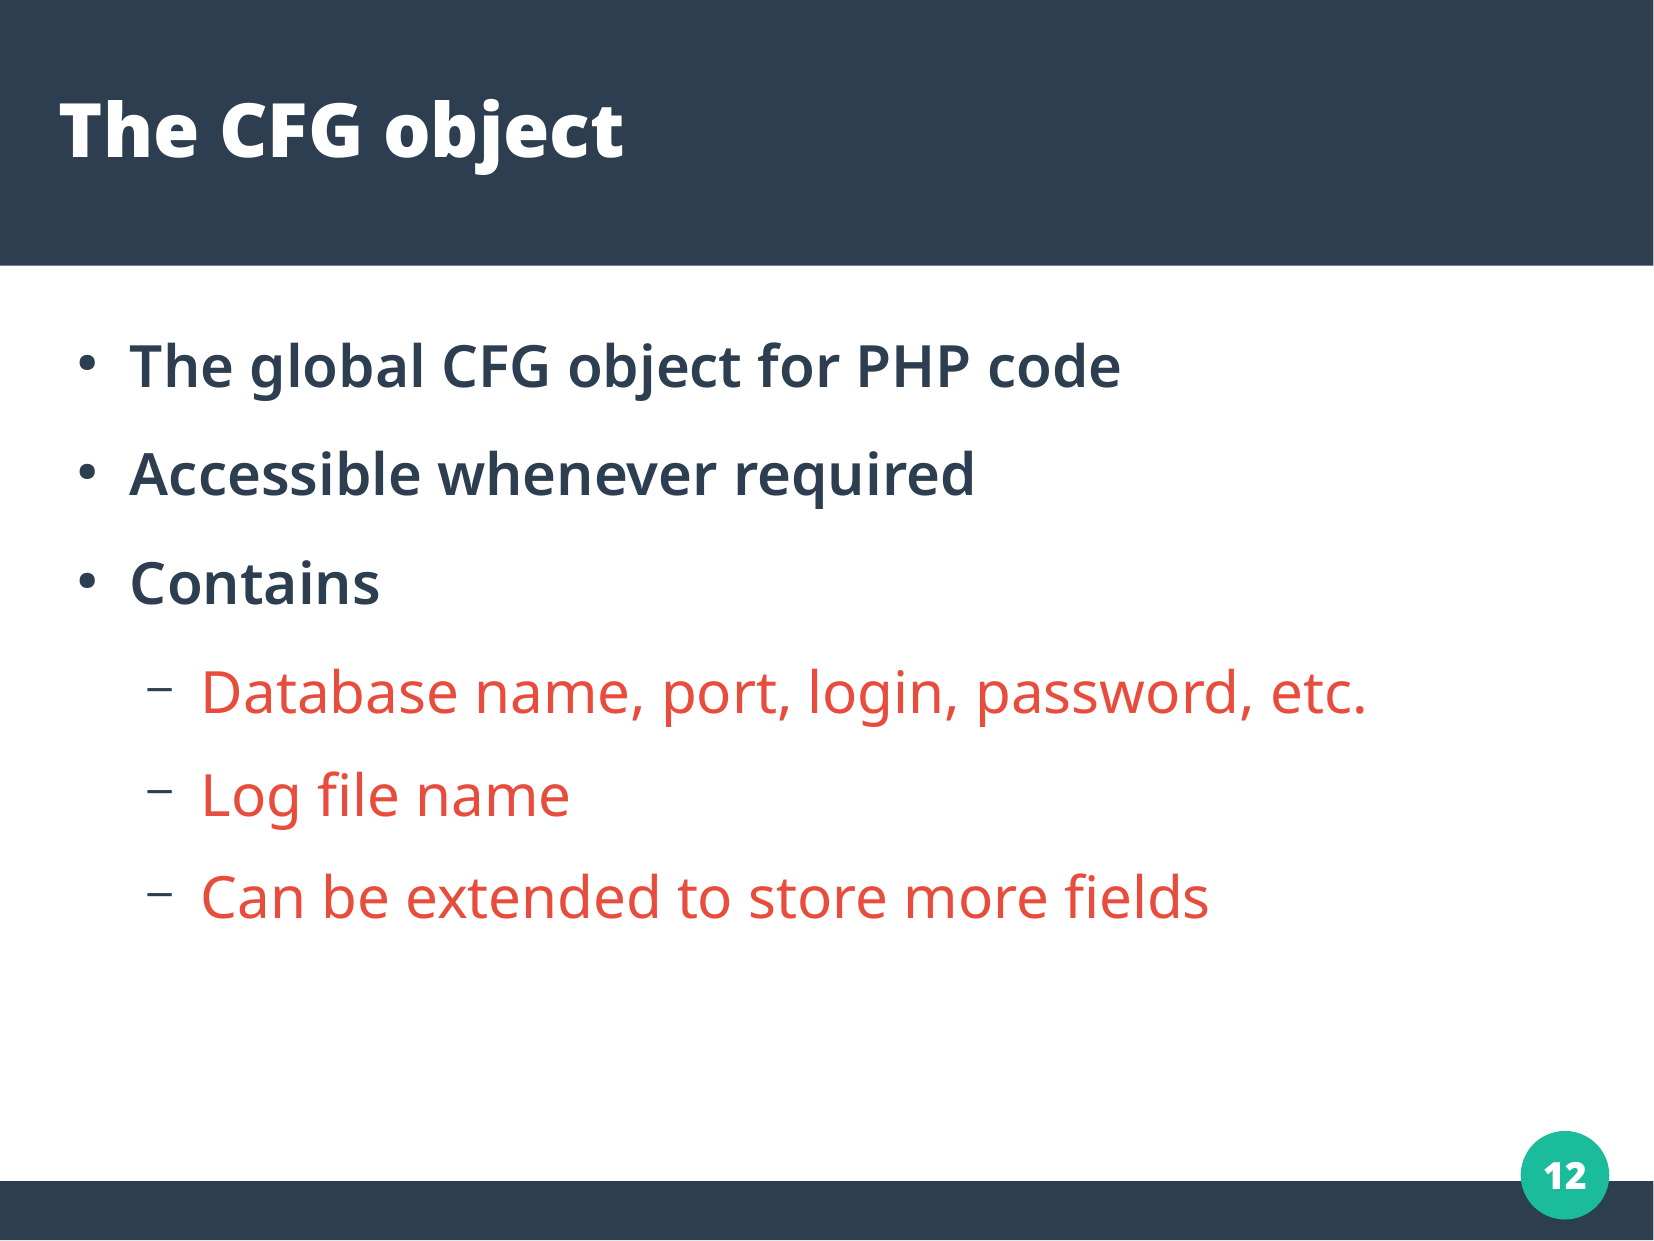

# The CFG object
The global CFG object for PHP code
Accessible whenever required
Contains
Database name, port, login, password, etc.
Log file name
Can be extended to store more fields
12